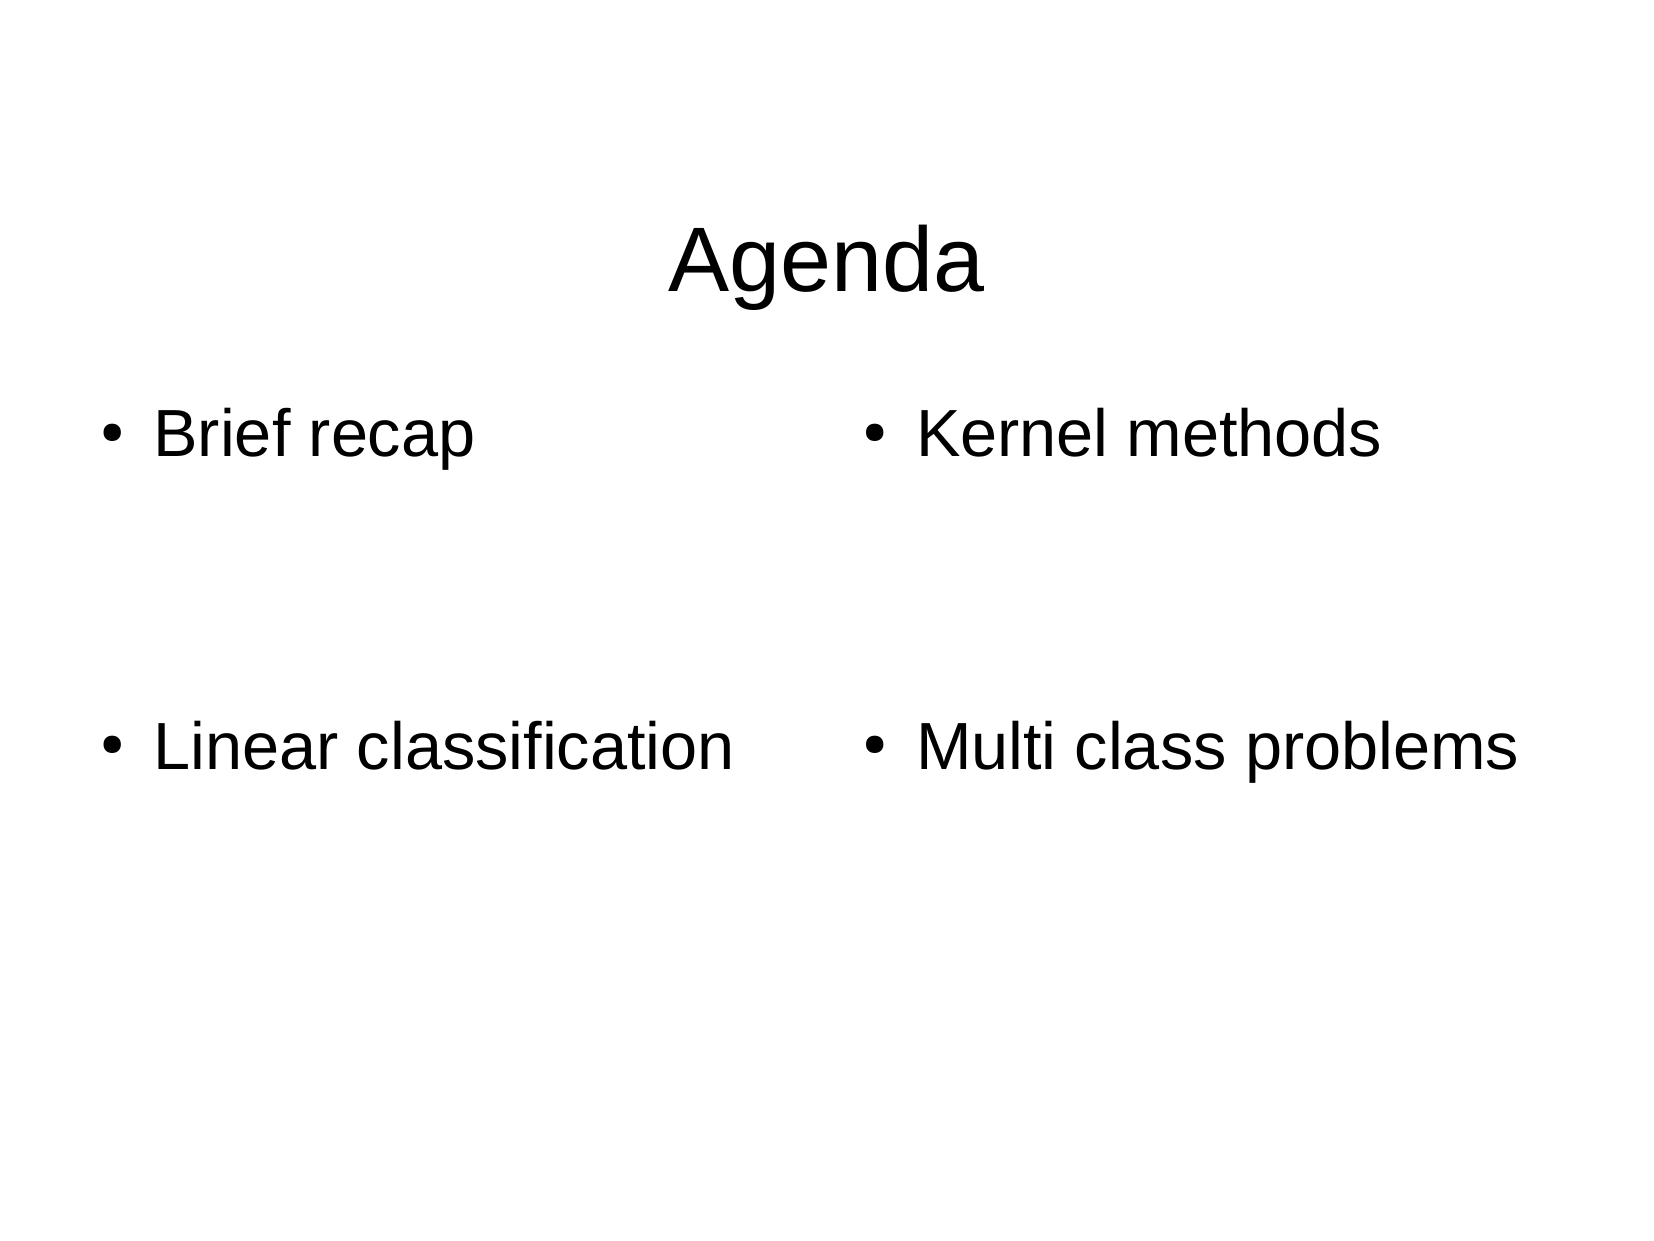

# Agenda
Brief recap
Linear classification
Kernel methods
Multi class problems